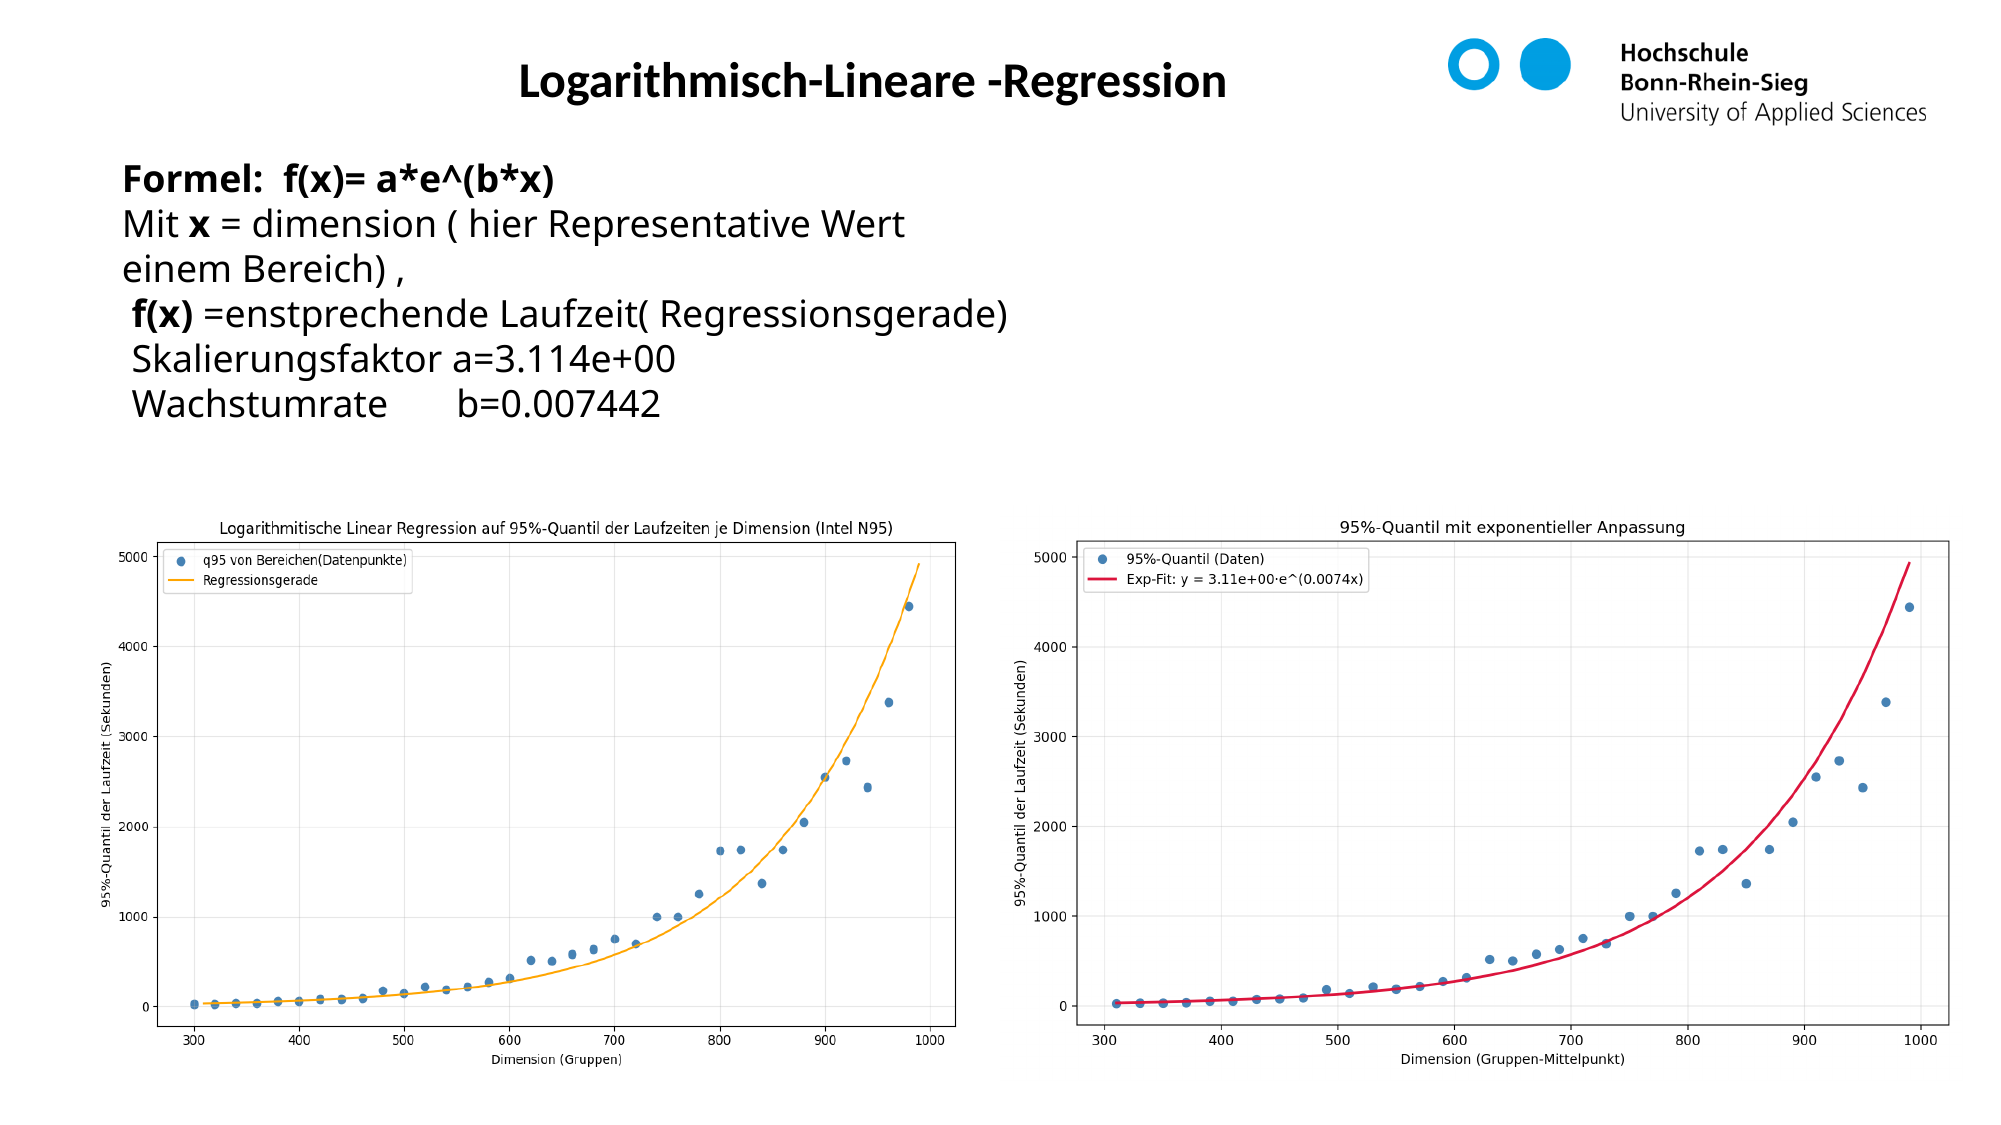

# Logarithmisch-Lineare -Regression
Formel: f(x)= a*e^(b*x)
Mit x = dimension ( hier Representative Wert einem Bereich) ,
 f(x) =enstprechende Laufzeit( Regressionsgerade)
 Skalierungsfaktor a=3.114e+00
 Wachstumrate b=0.007442